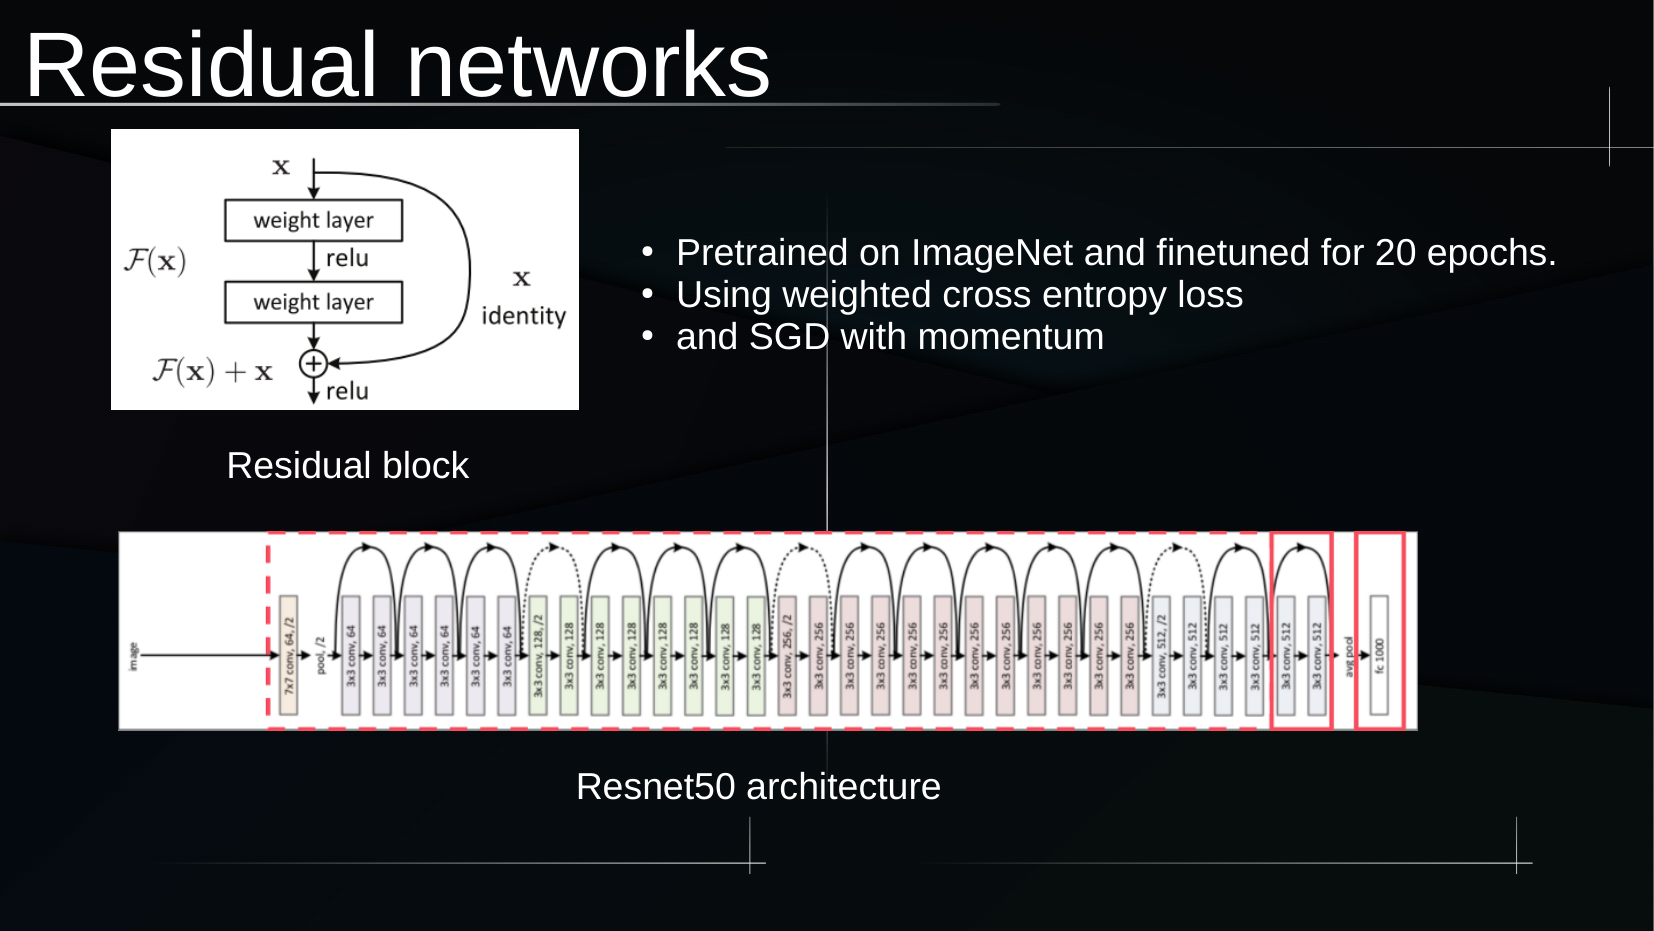

# Residual networks
Pretrained on ImageNet and finetuned for 20 epochs.
Using weighted cross entropy loss
and SGD with momentum
Residual block
Resnet50 architecture